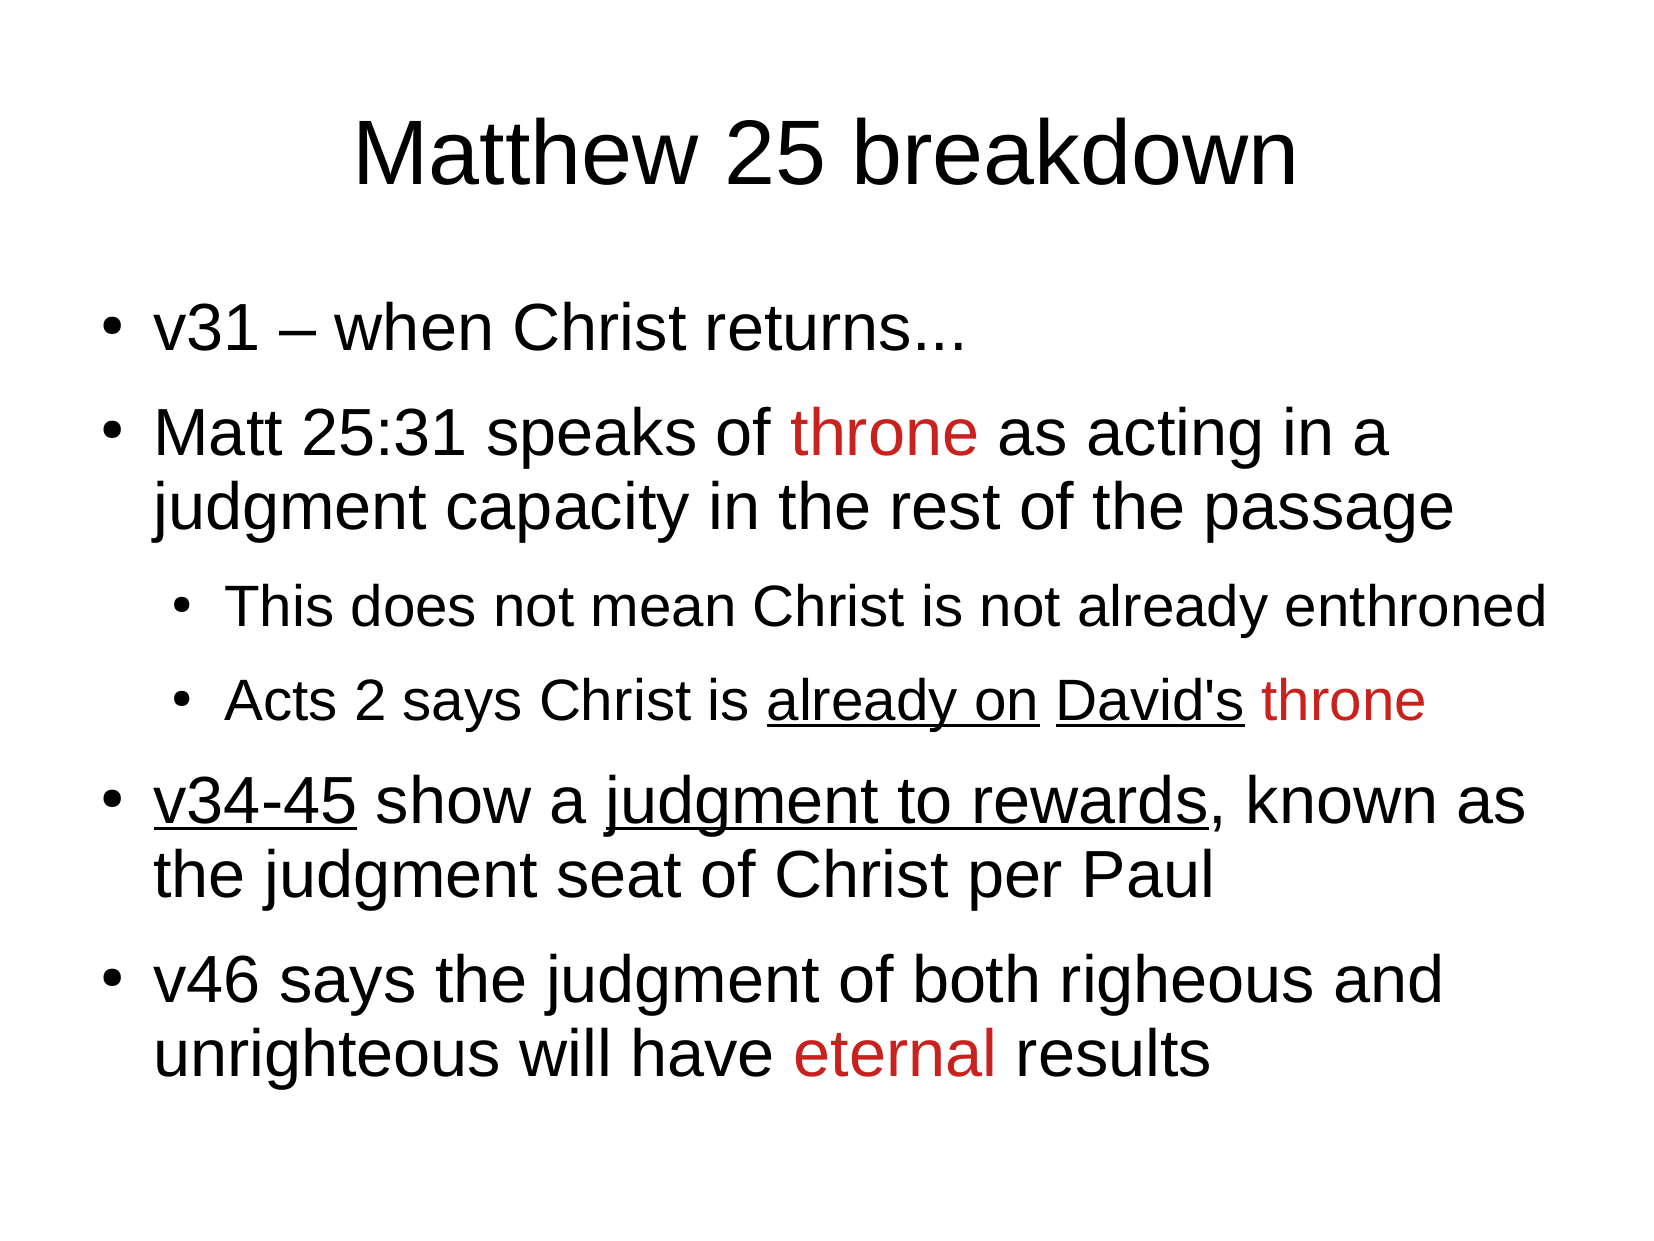

# Matthew 25 breakdown
v31 – when Christ returns...
Matt 25:31 speaks of throne as acting in a judgment capacity in the rest of the passage
This does not mean Christ is not already enthroned
Acts 2 says Christ is already on David's throne
v34-45 show a judgment to rewards, known as the judgment seat of Christ per Paul
v46 says the judgment of both righeous and unrighteous will have eternal results